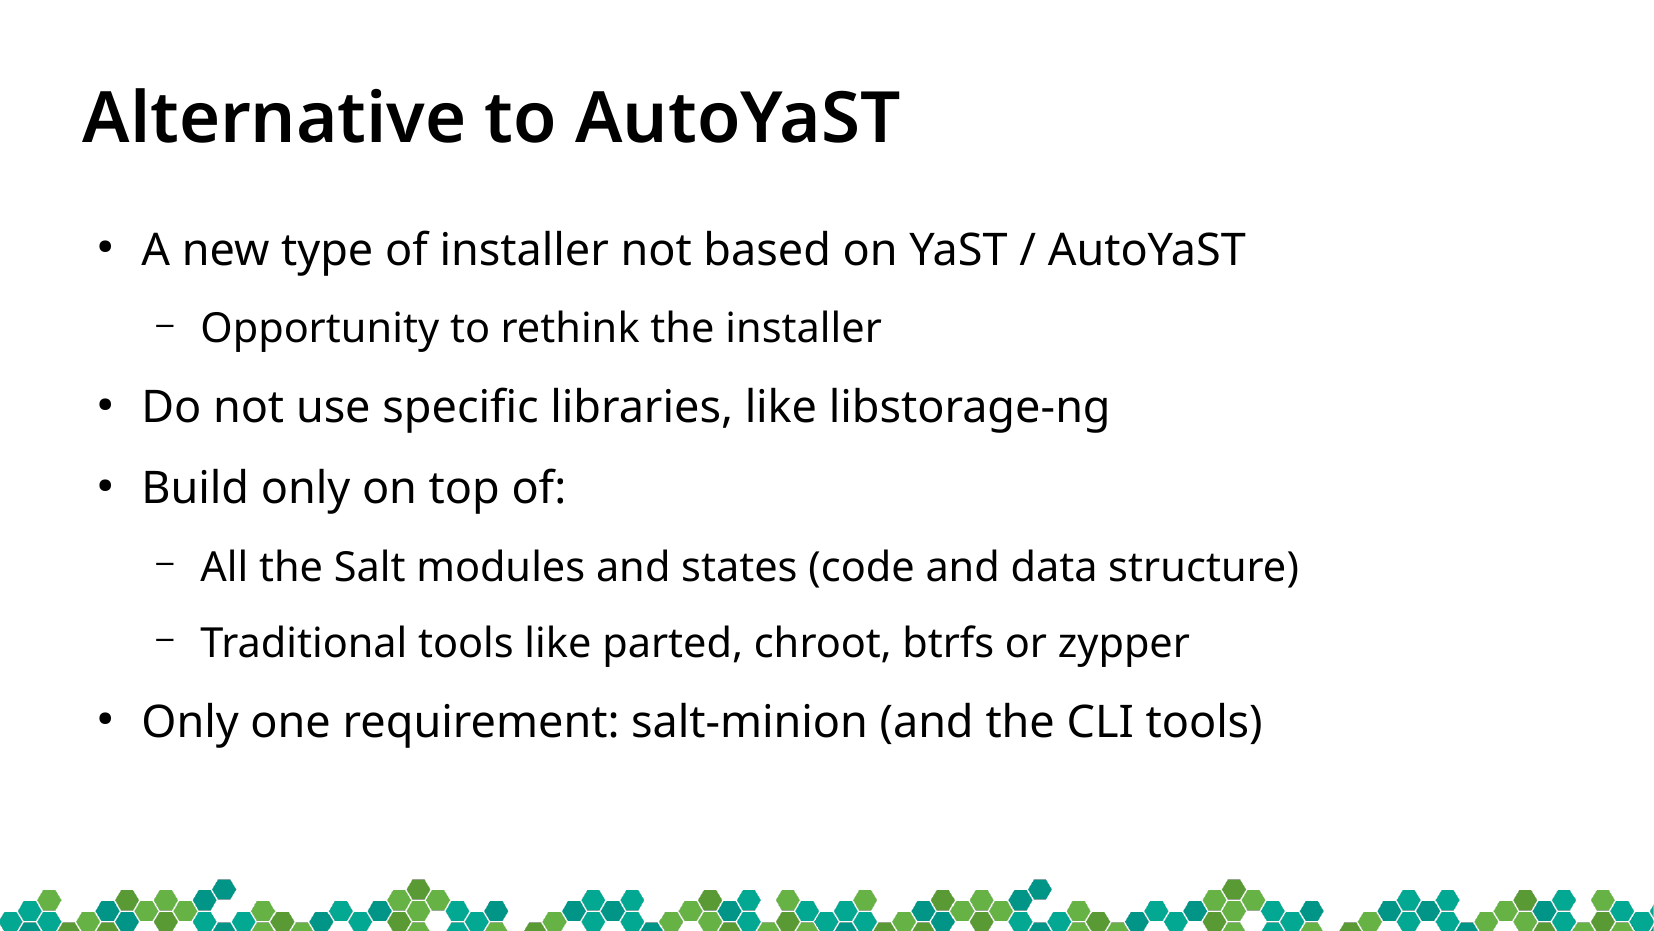

# Alternative to AutoYaST
A new type of installer not based on YaST / AutoYaST
Opportunity to rethink the installer
Do not use specific libraries, like libstorage-ng
Build only on top of:
All the Salt modules and states (code and data structure)
Traditional tools like parted, chroot, btrfs or zypper
Only one requirement: salt-minion (and the CLI tools)